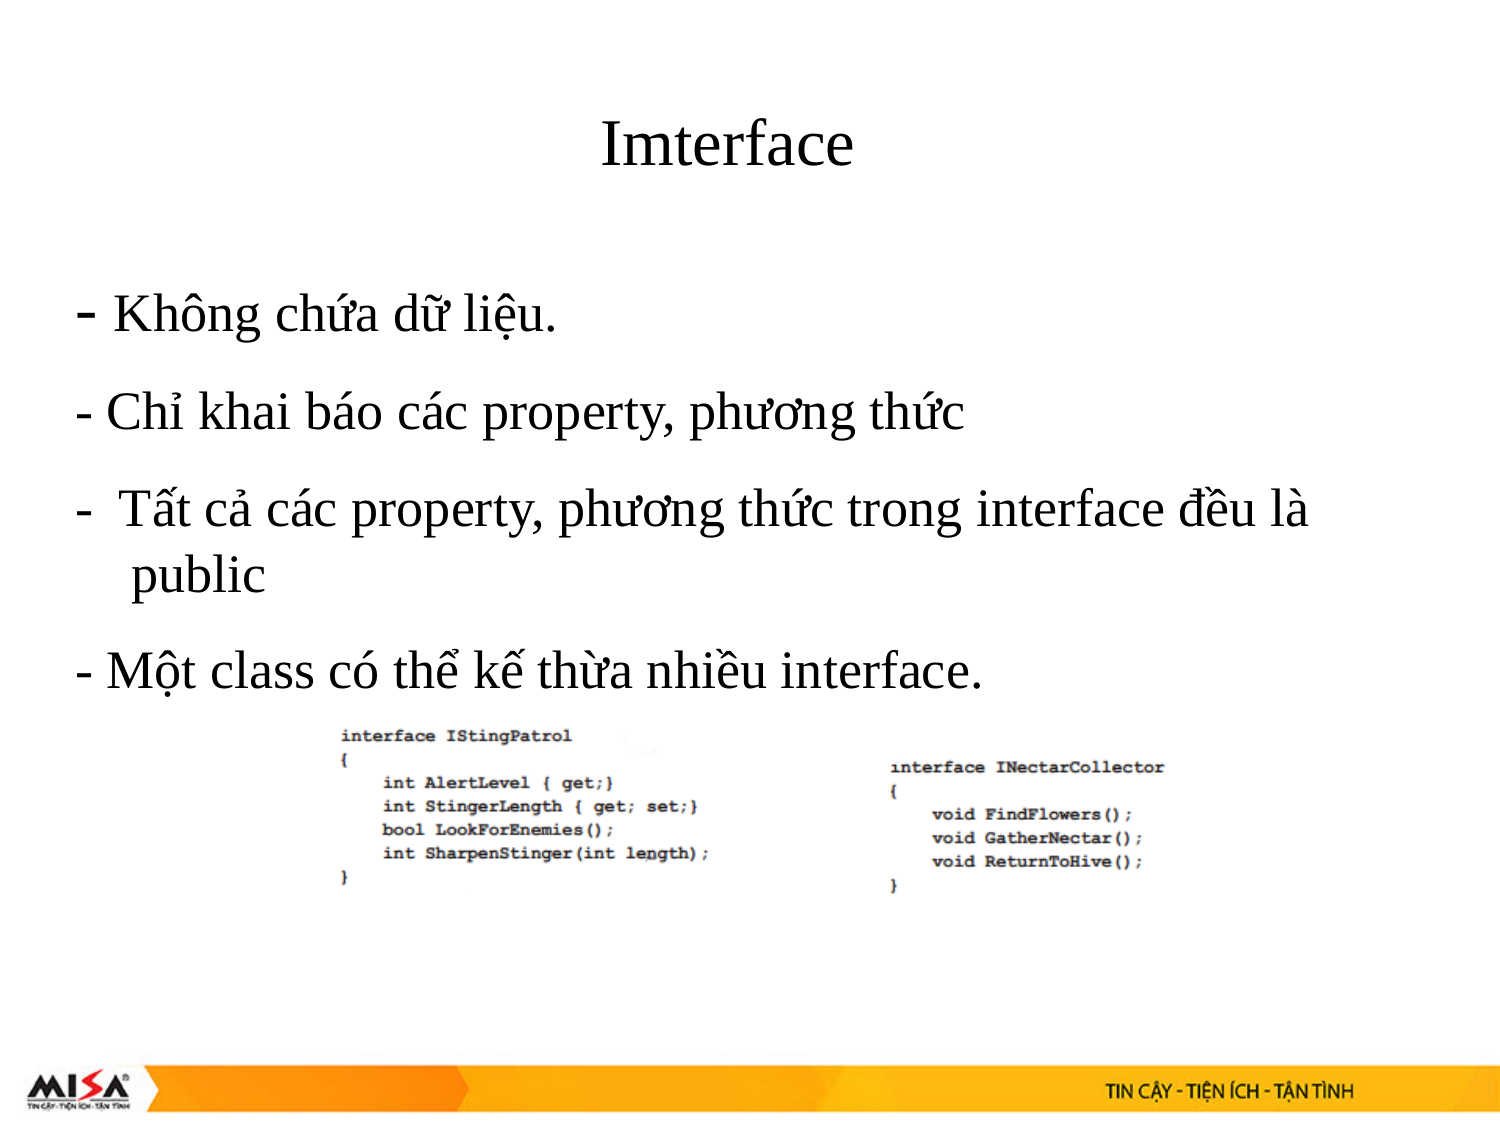

# Imterface
- Không chứa dữ liệu.
- Chỉ khai báo các property, phương thức
- Tất cả các property, phương thức trong interface đều là public
- Một class có thể kế thừa nhiều interface.